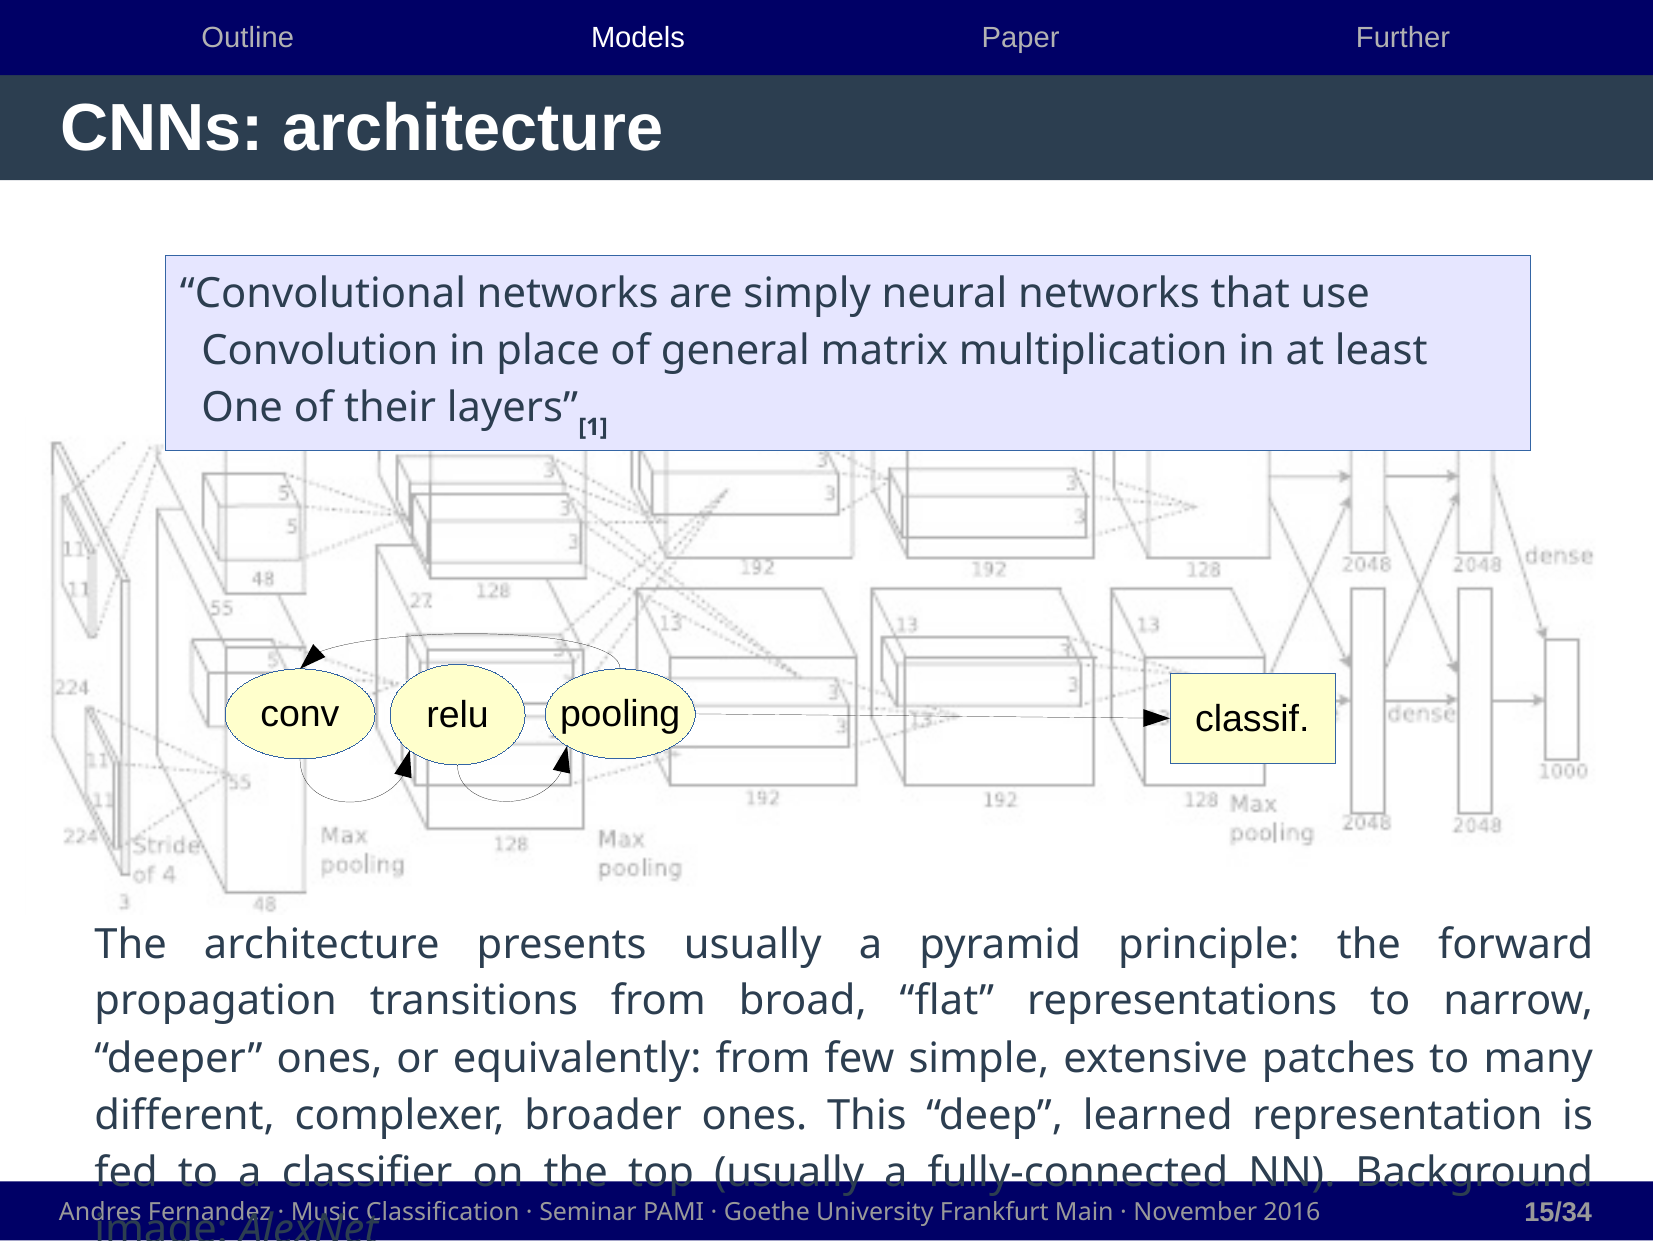

Outline Models Paper Further
# CNNs: architecture
The architecture presents usually a pyramid principle: the forward propagation transitions from broad, “flat” representations to narrow, “deeper” ones, or equivalently: from few simple, extensive patches to many different, complexer, broader ones. This “deep”, learned representation is fed to a classifier on the top (usually a fully-connected NN). Background image: AlexNet
“Convolutional networks are simply neural networks that use
 Convolution in place of general matrix multiplication in at least
 One of their layers”[1]
relu
conv
pooling
classif.